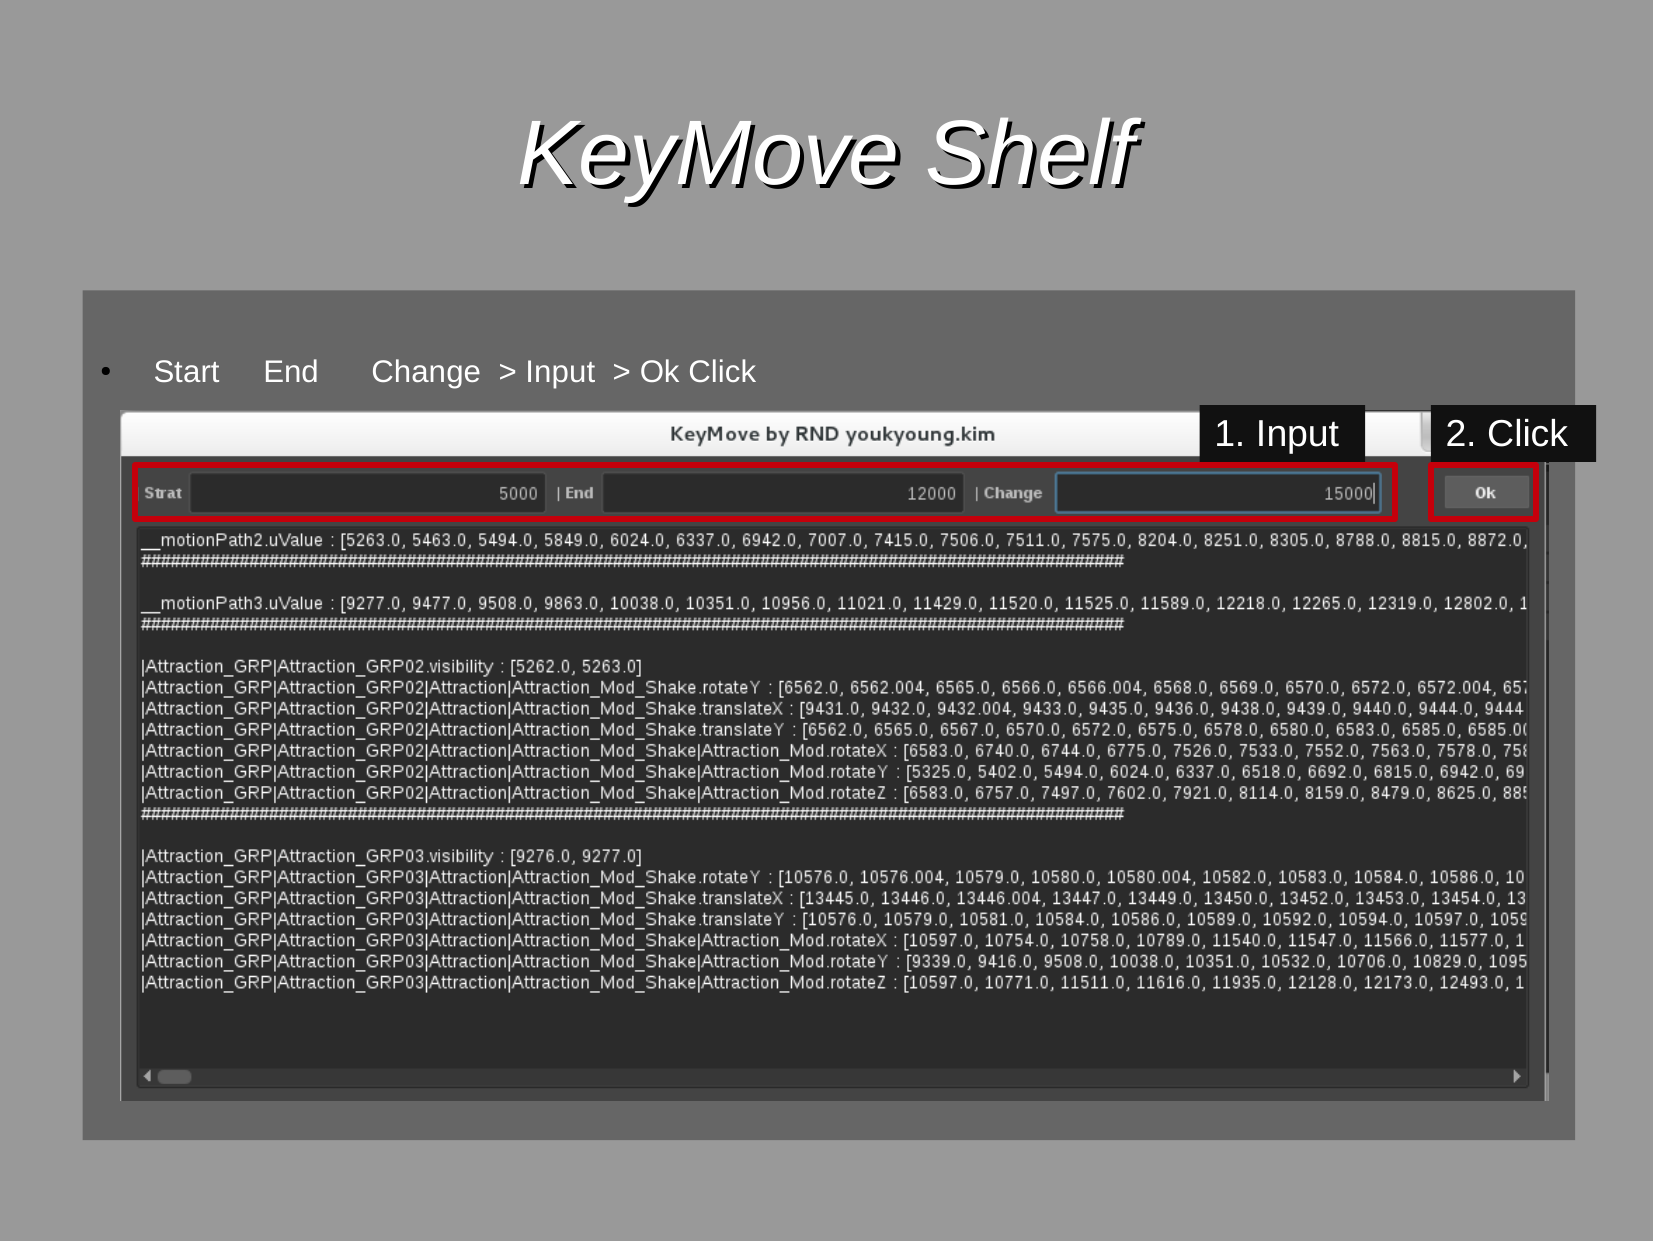

# KeyMove Shelf
Start End Change > Input > Ok Click
1. Input
2. Click